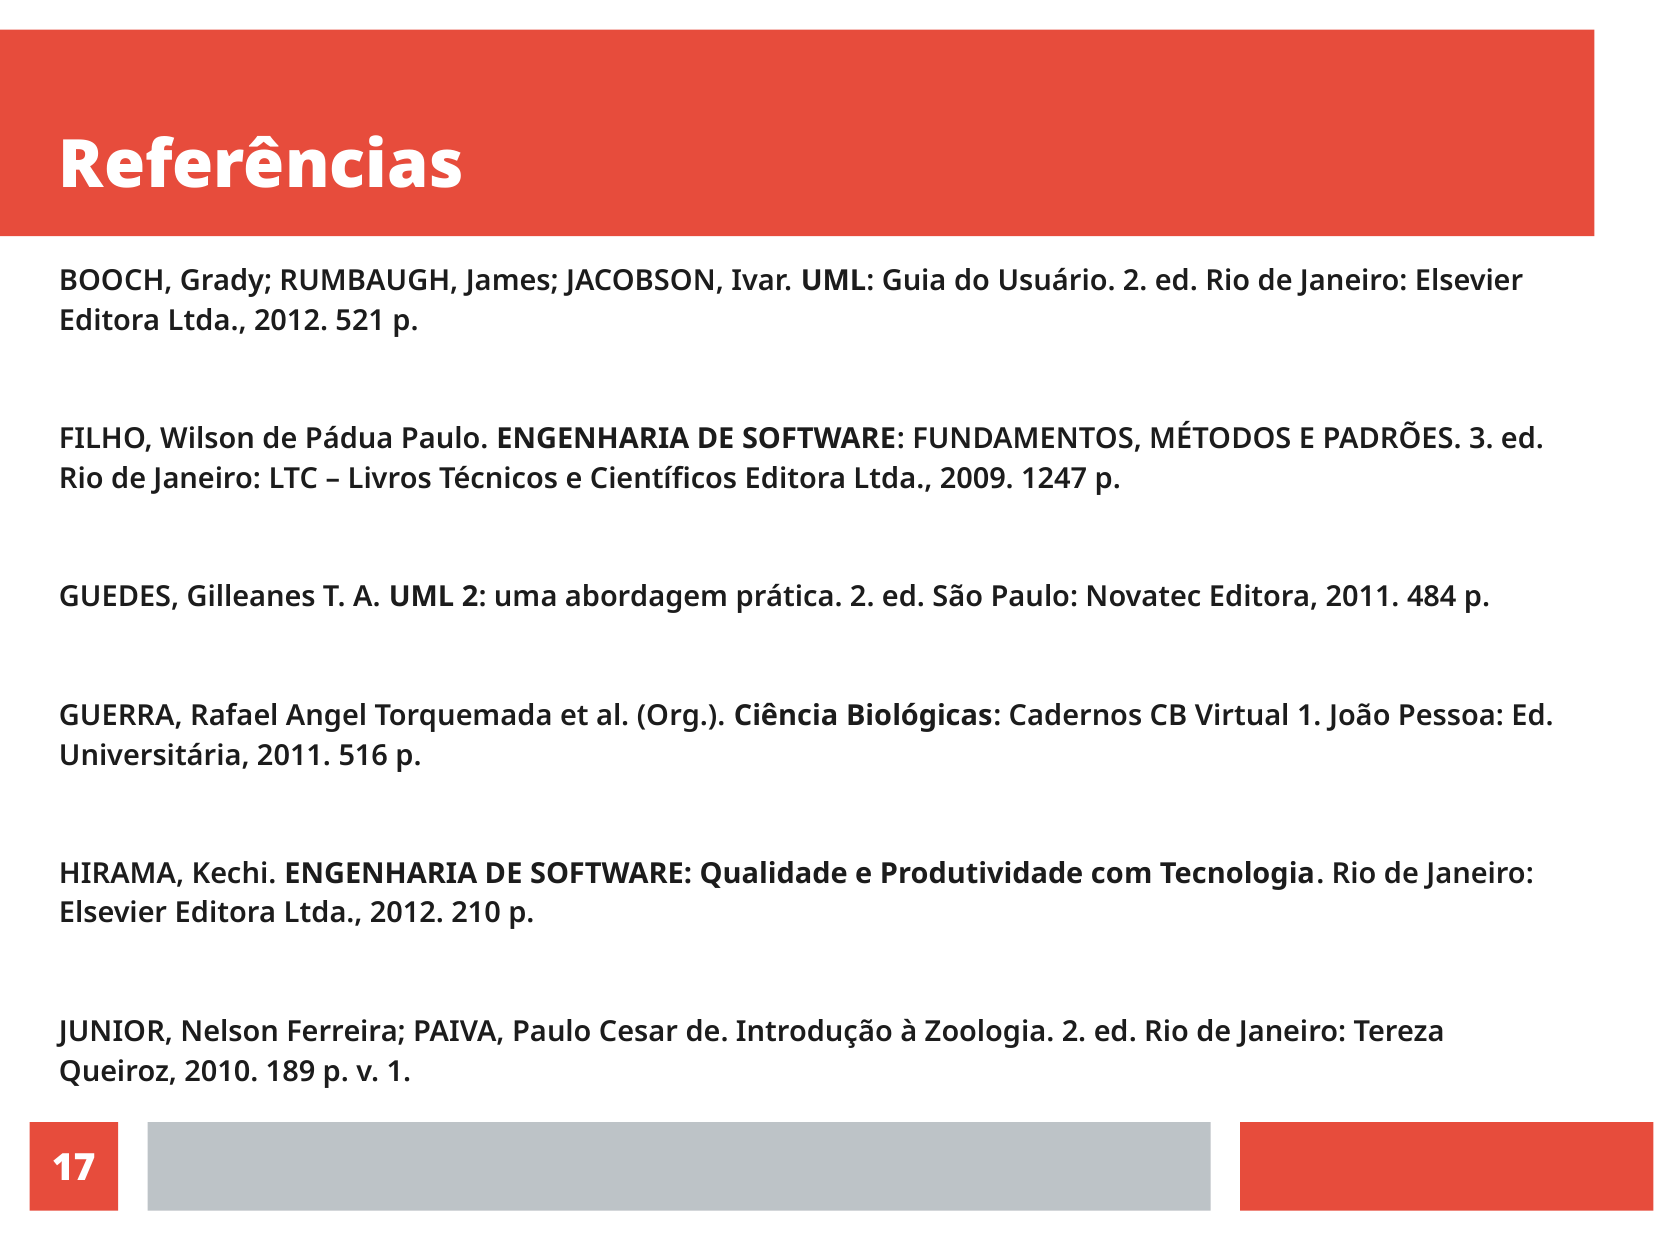

# Referências
BOOCH, Grady; RUMBAUGH, James; JACOBSON, Ivar. UML: Guia do Usuário. 2. ed. Rio de Janeiro: Elsevier Editora Ltda., 2012. 521 p.
FILHO, Wilson de Pádua Paulo. ENGENHARIA DE SOFTWARE: FUNDAMENTOS, MÉTODOS E PADRÕES. 3. ed. Rio de Janeiro: LTC – Livros Técnicos e Científicos Editora Ltda., 2009. 1247 p.
GUEDES, Gilleanes T. A. UML 2: uma abordagem prática. 2. ed. São Paulo: Novatec Editora, 2011. 484 p.
GUERRA, Rafael Angel Torquemada et al. (Org.). Ciência Biológicas: Cadernos CB Virtual 1. João Pessoa: Ed. Universitária, 2011. 516 p.
HIRAMA, Kechi. ENGENHARIA DE SOFTWARE: Qualidade e Produtividade com Tecnologia. Rio de Janeiro: Elsevier Editora Ltda., 2012. 210 p.
JUNIOR, Nelson Ferreira; PAIVA, Paulo Cesar de. Introdução à Zoologia. 2. ed. Rio de Janeiro: Tereza Queiroz, 2010. 189 p. v. 1.
17